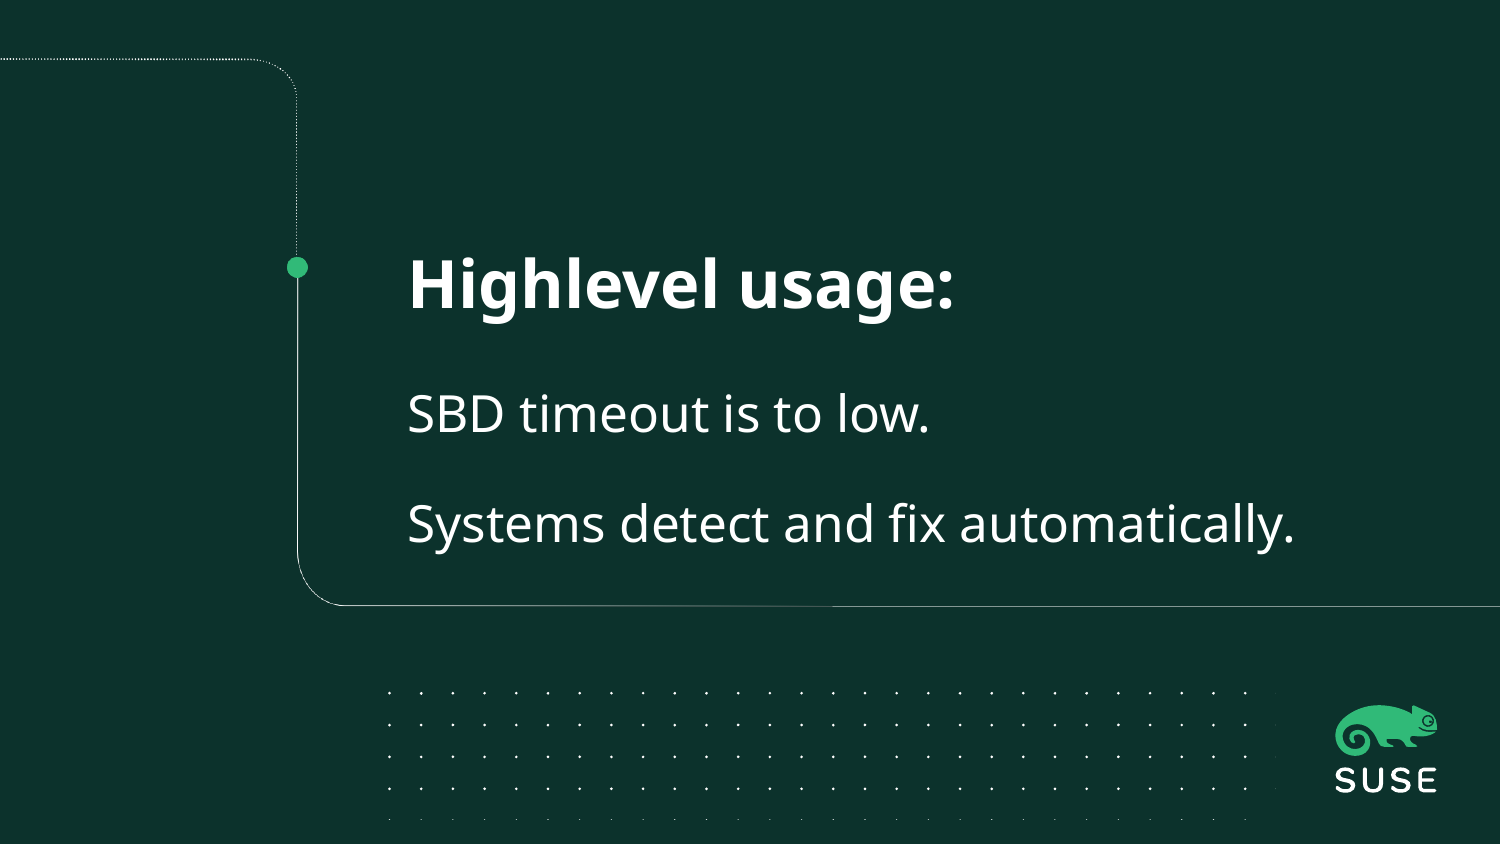

# Highlevel usage:
SBD timeout is to low.
Systems detect and fix automatically.